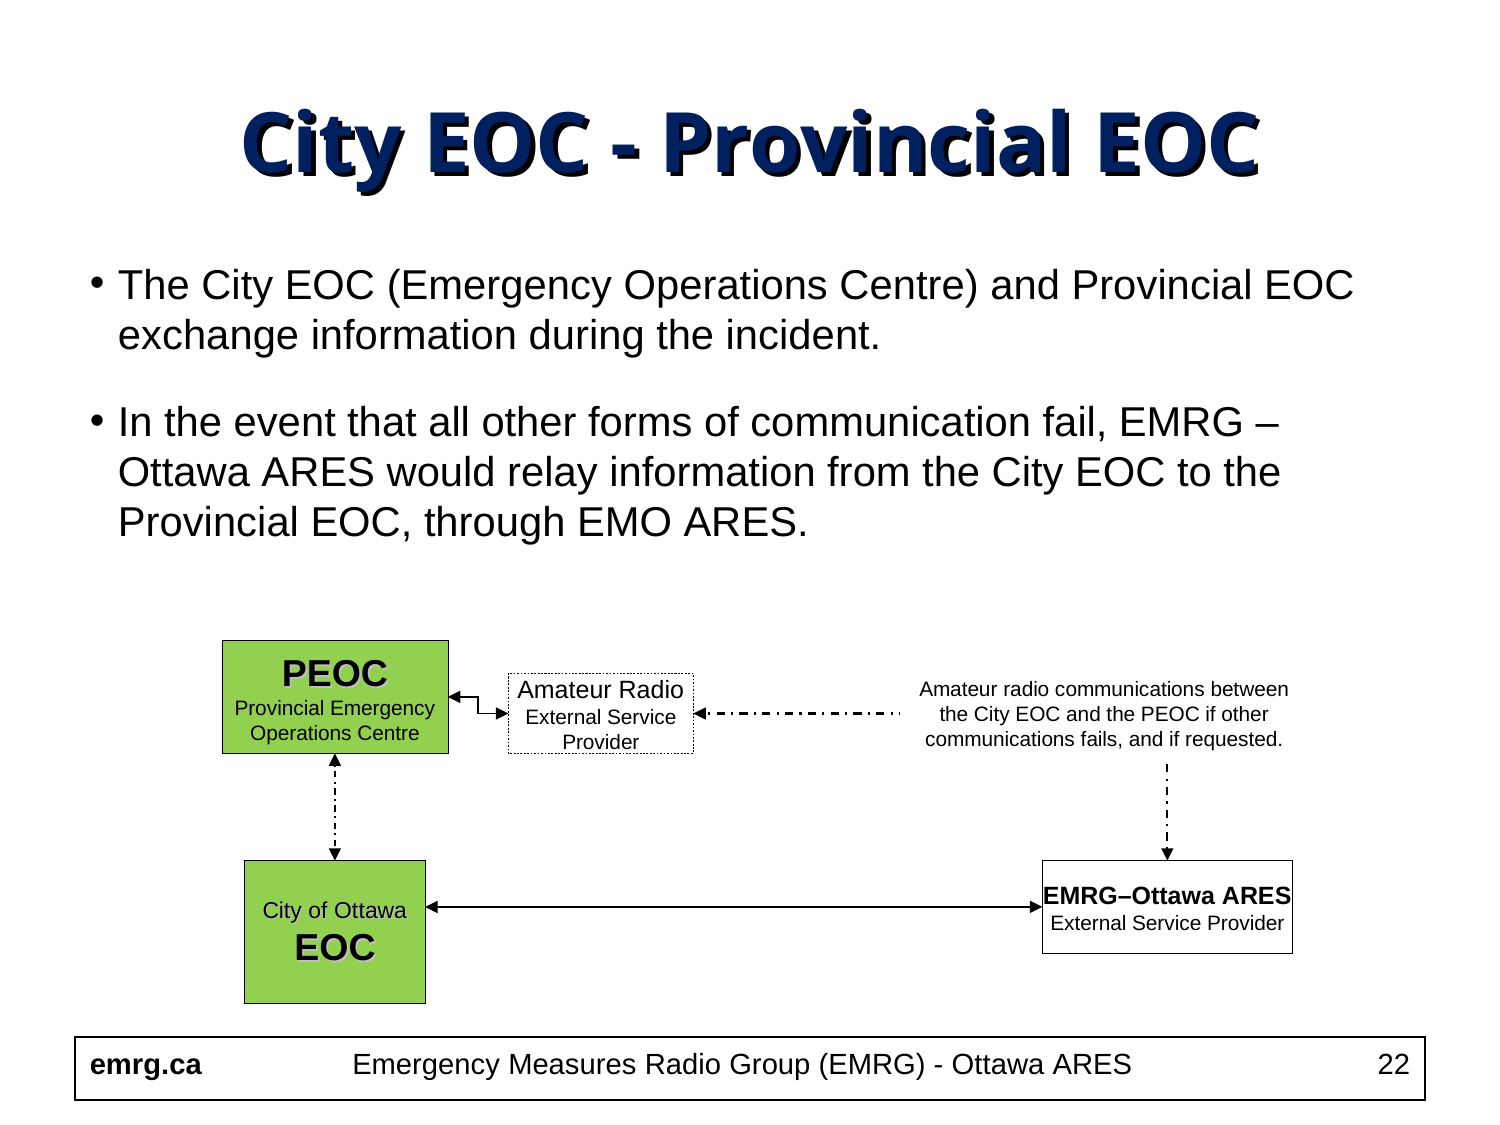

# City EOC - Provincial EOC
The City EOC (Emergency Operations Centre) and Provincial EOC exchange information during the incident.
In the event that all other forms of communication fail, EMRG – Ottawa ARES would relay information from the City EOC to the Provincial EOC, through EMO ARES.
PEOC
Provincial Emergency Operations Centre
Amateur radio communications between the City EOC and the PEOC if other communications fails, and if requested.
Amateur Radio External Service Provider
City of Ottawa
EOC
EMRG–Ottawa ARES External Service Provider
Emergency Measures Radio Group (EMRG) - Ottawa ARES
21